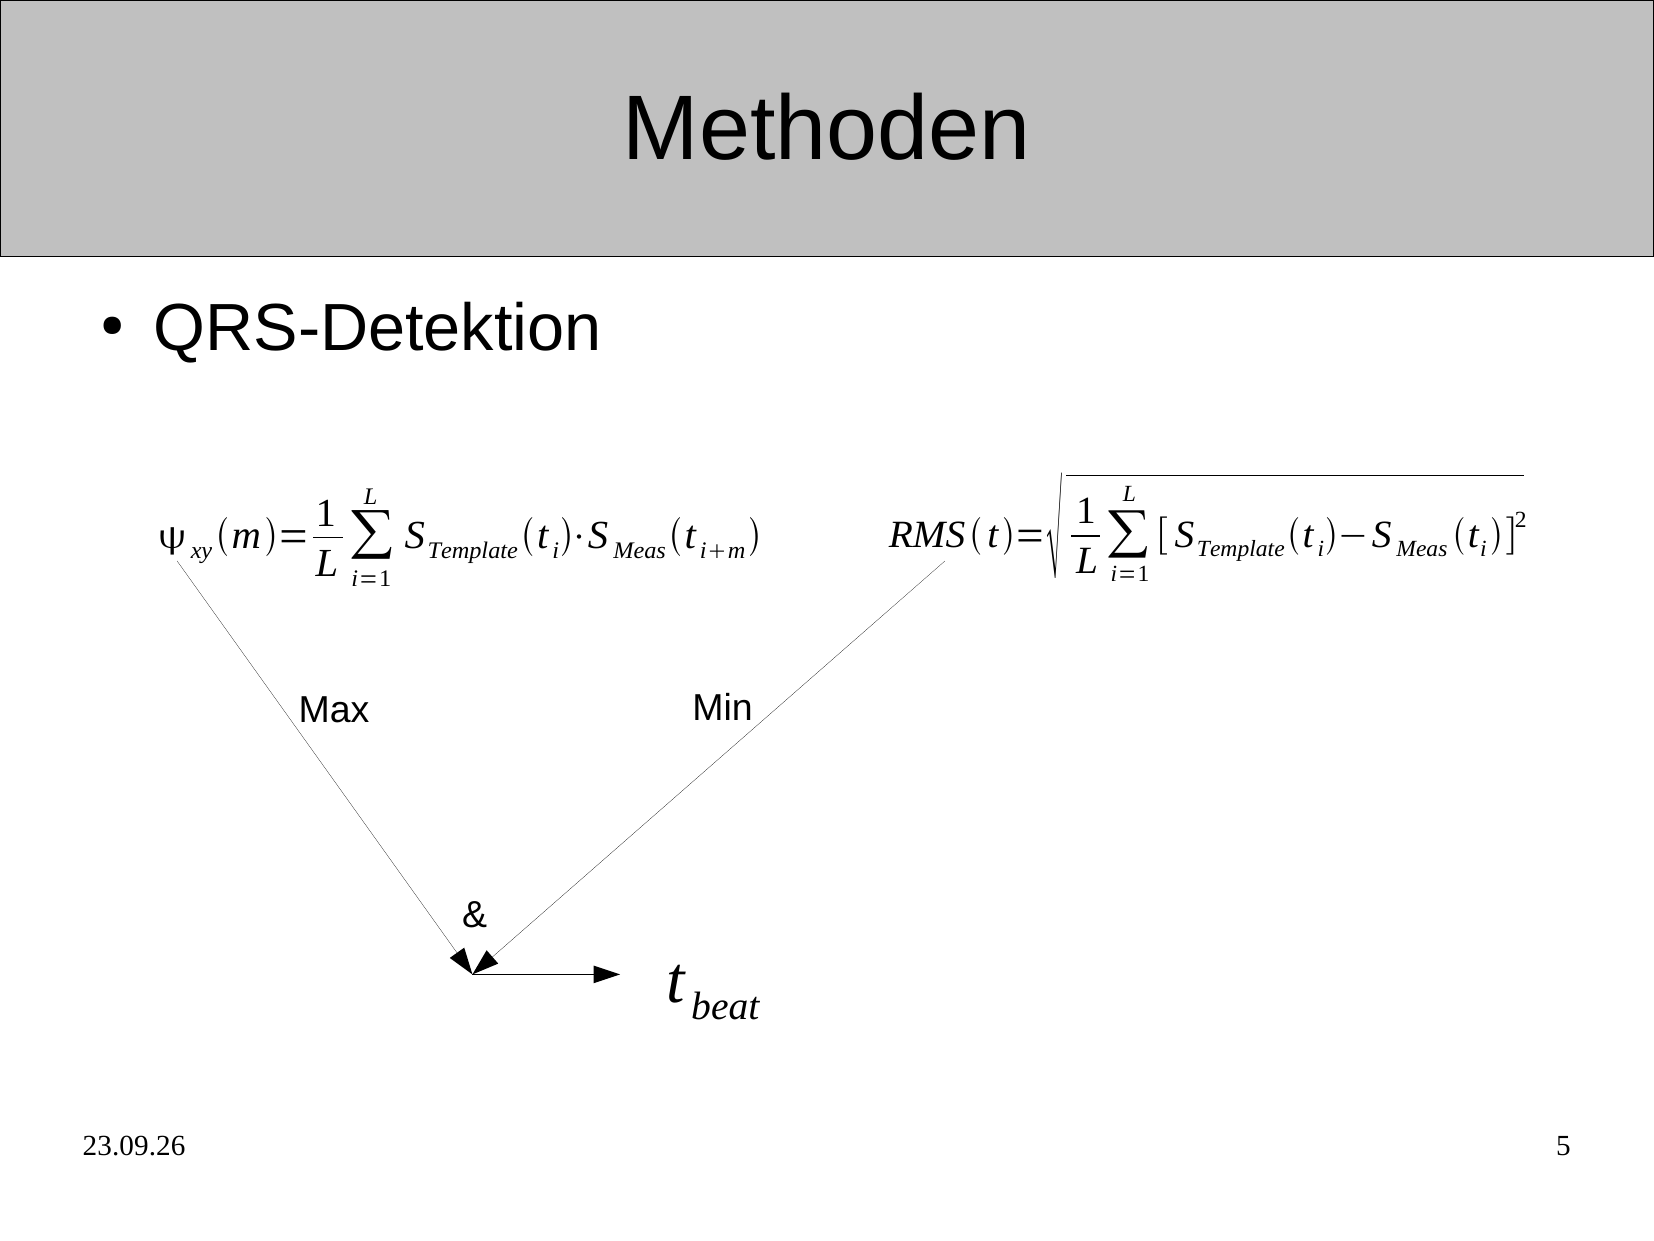

Methoden
# QRS-Detektion
Min
Max
&
5